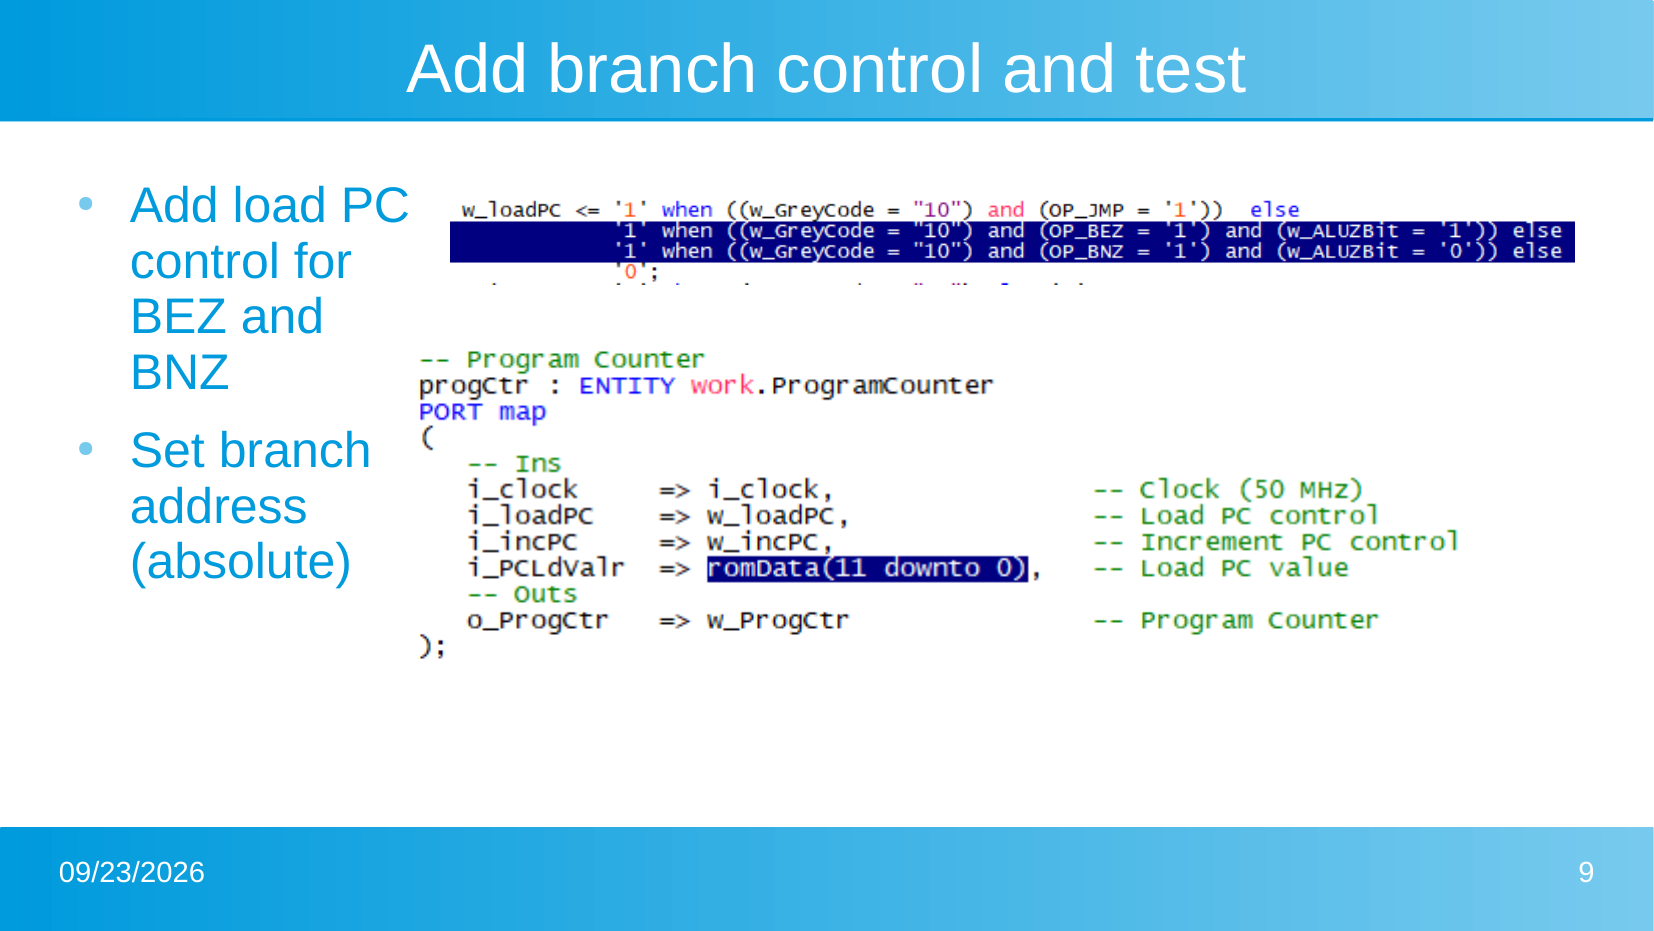

# Add branch control and test
Add load PC control for BEZ and BNZ
Set branch address (absolute)
9